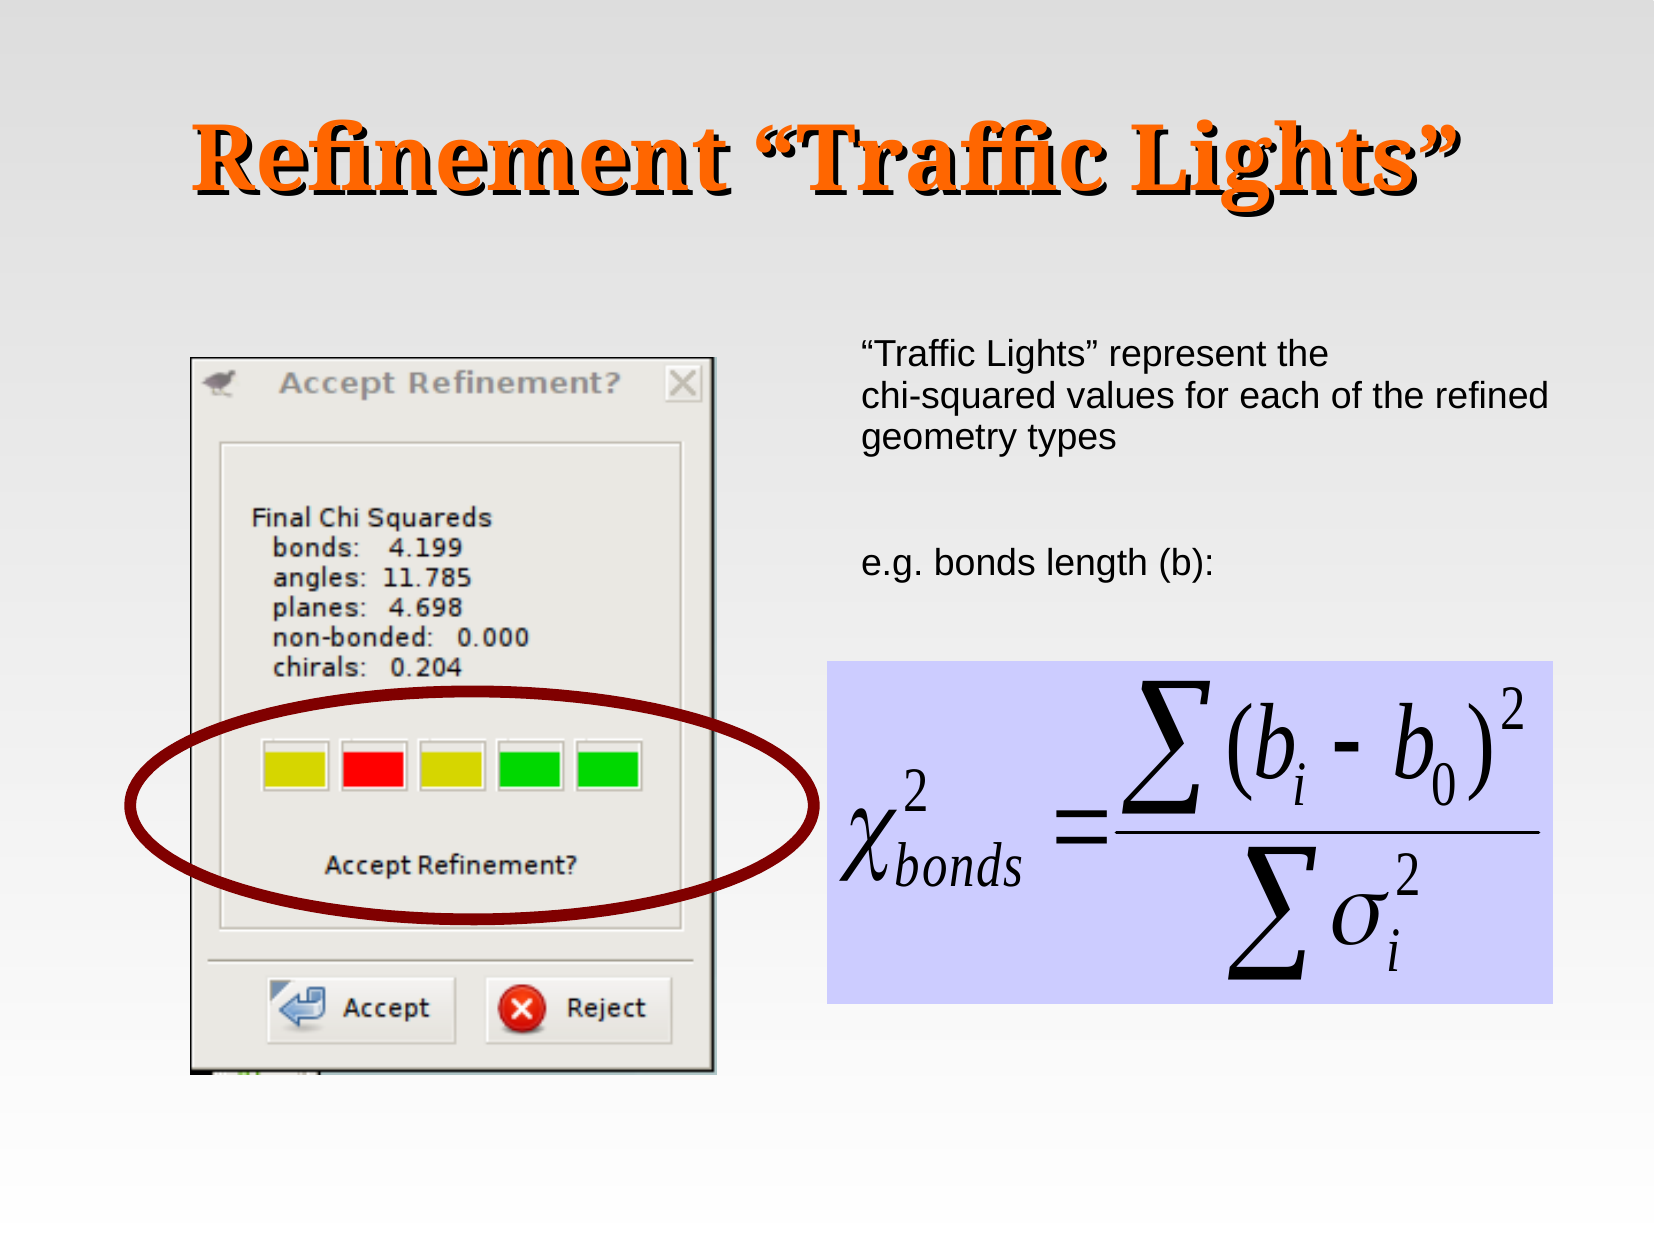

# Refinement “Traffic Lights”
“Traffic Lights” represent the
chi-squared values for each of the refined geometry types
e.g. bonds length (b):